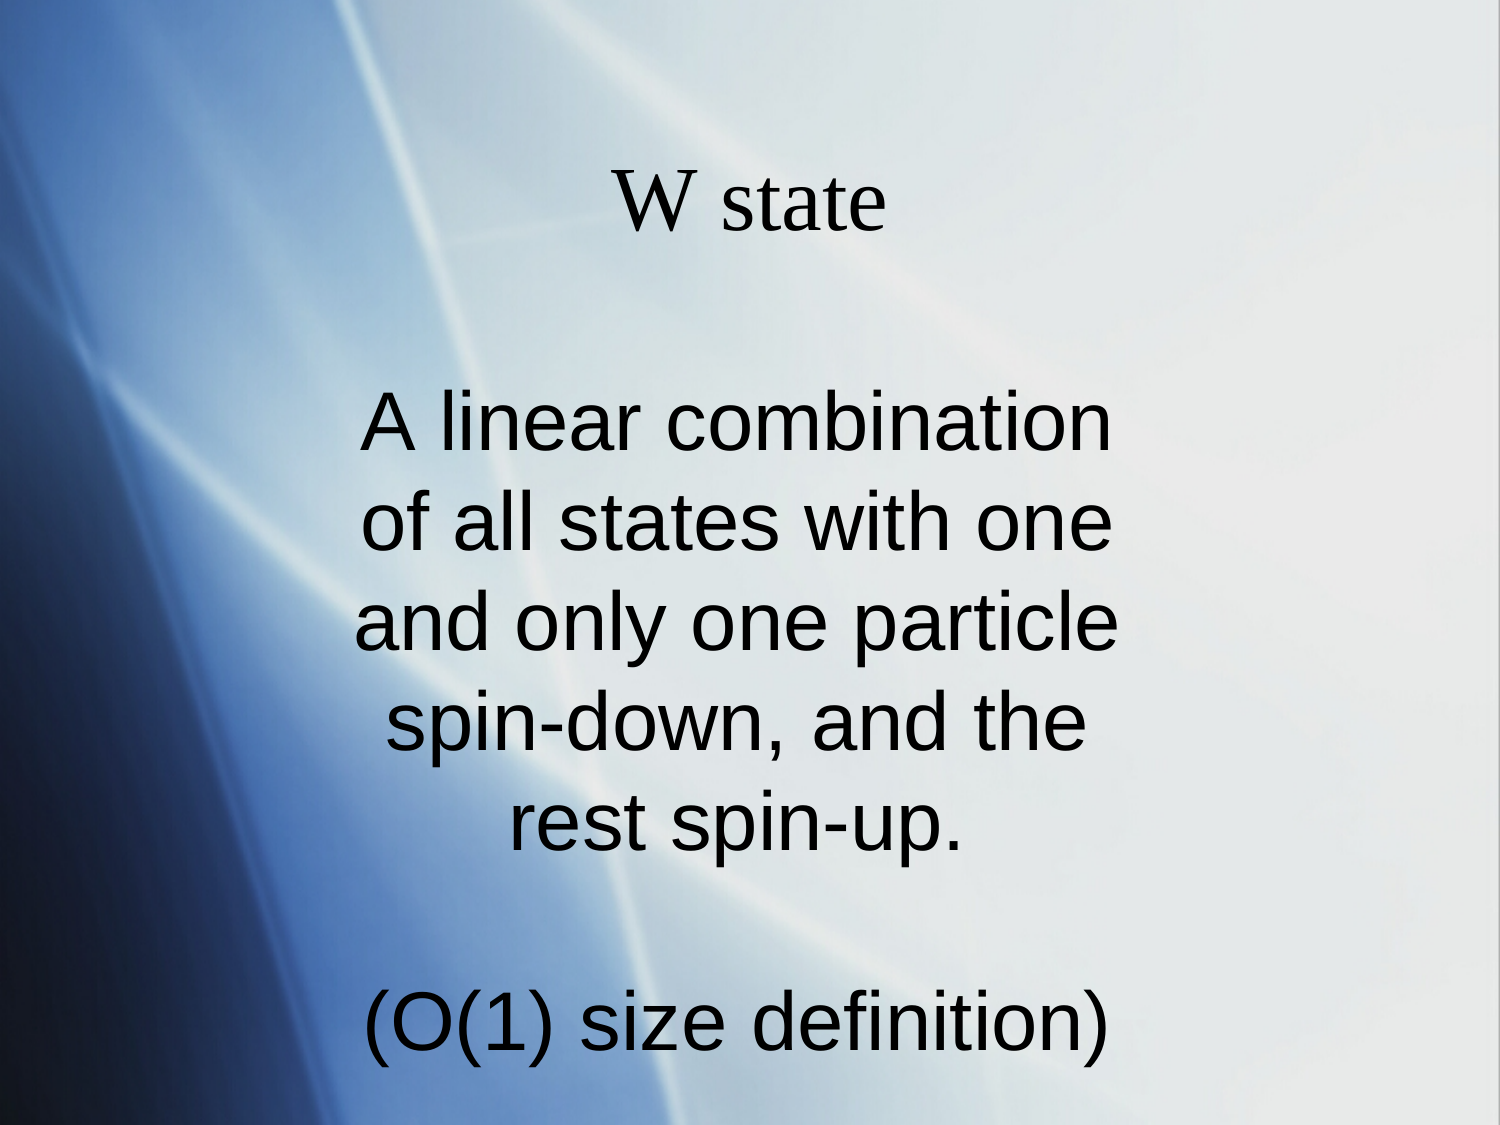

# W state
A linear combination of all states with one and only one particle spin-down, and the rest spin-up.
(O(1) size definition)